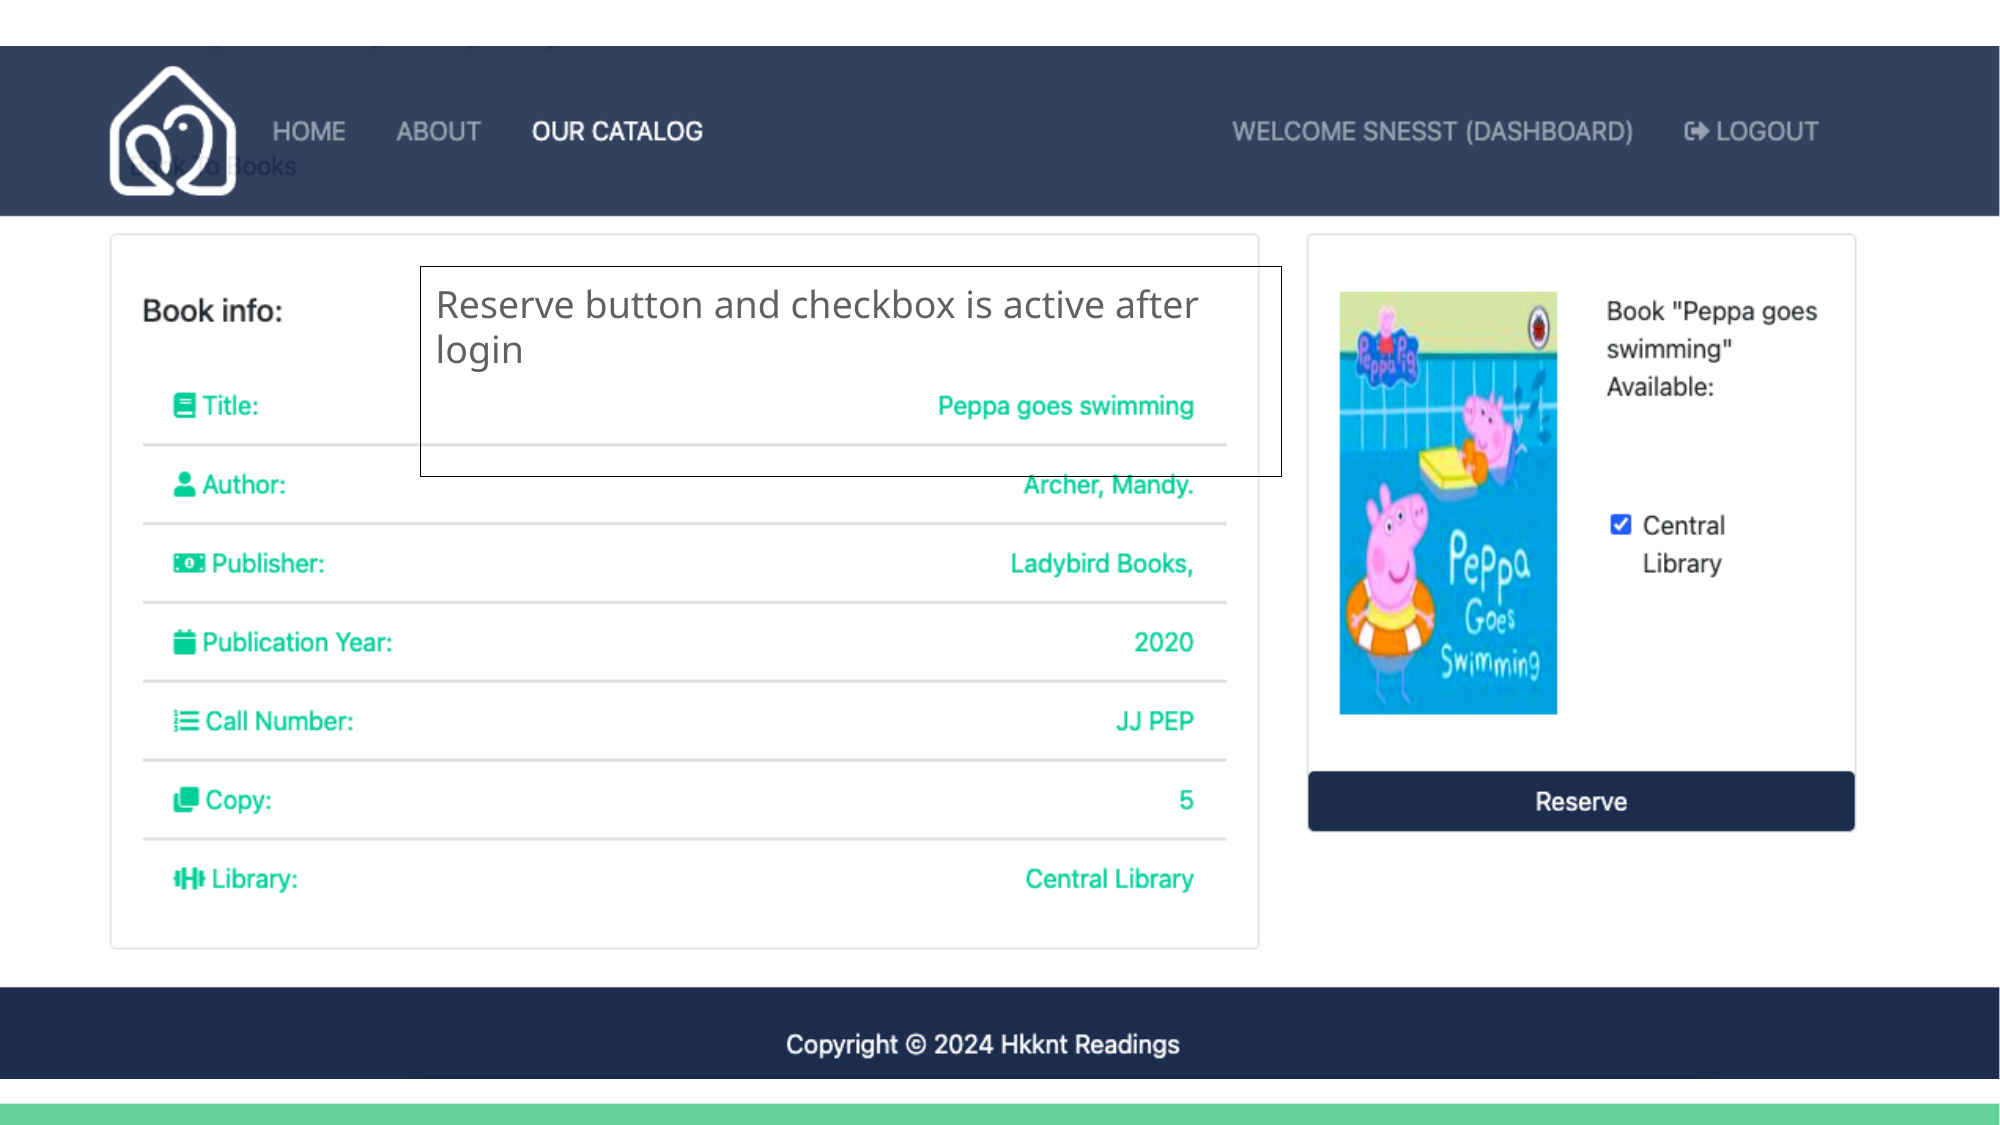

#
Reserve button and checkbox is active after login